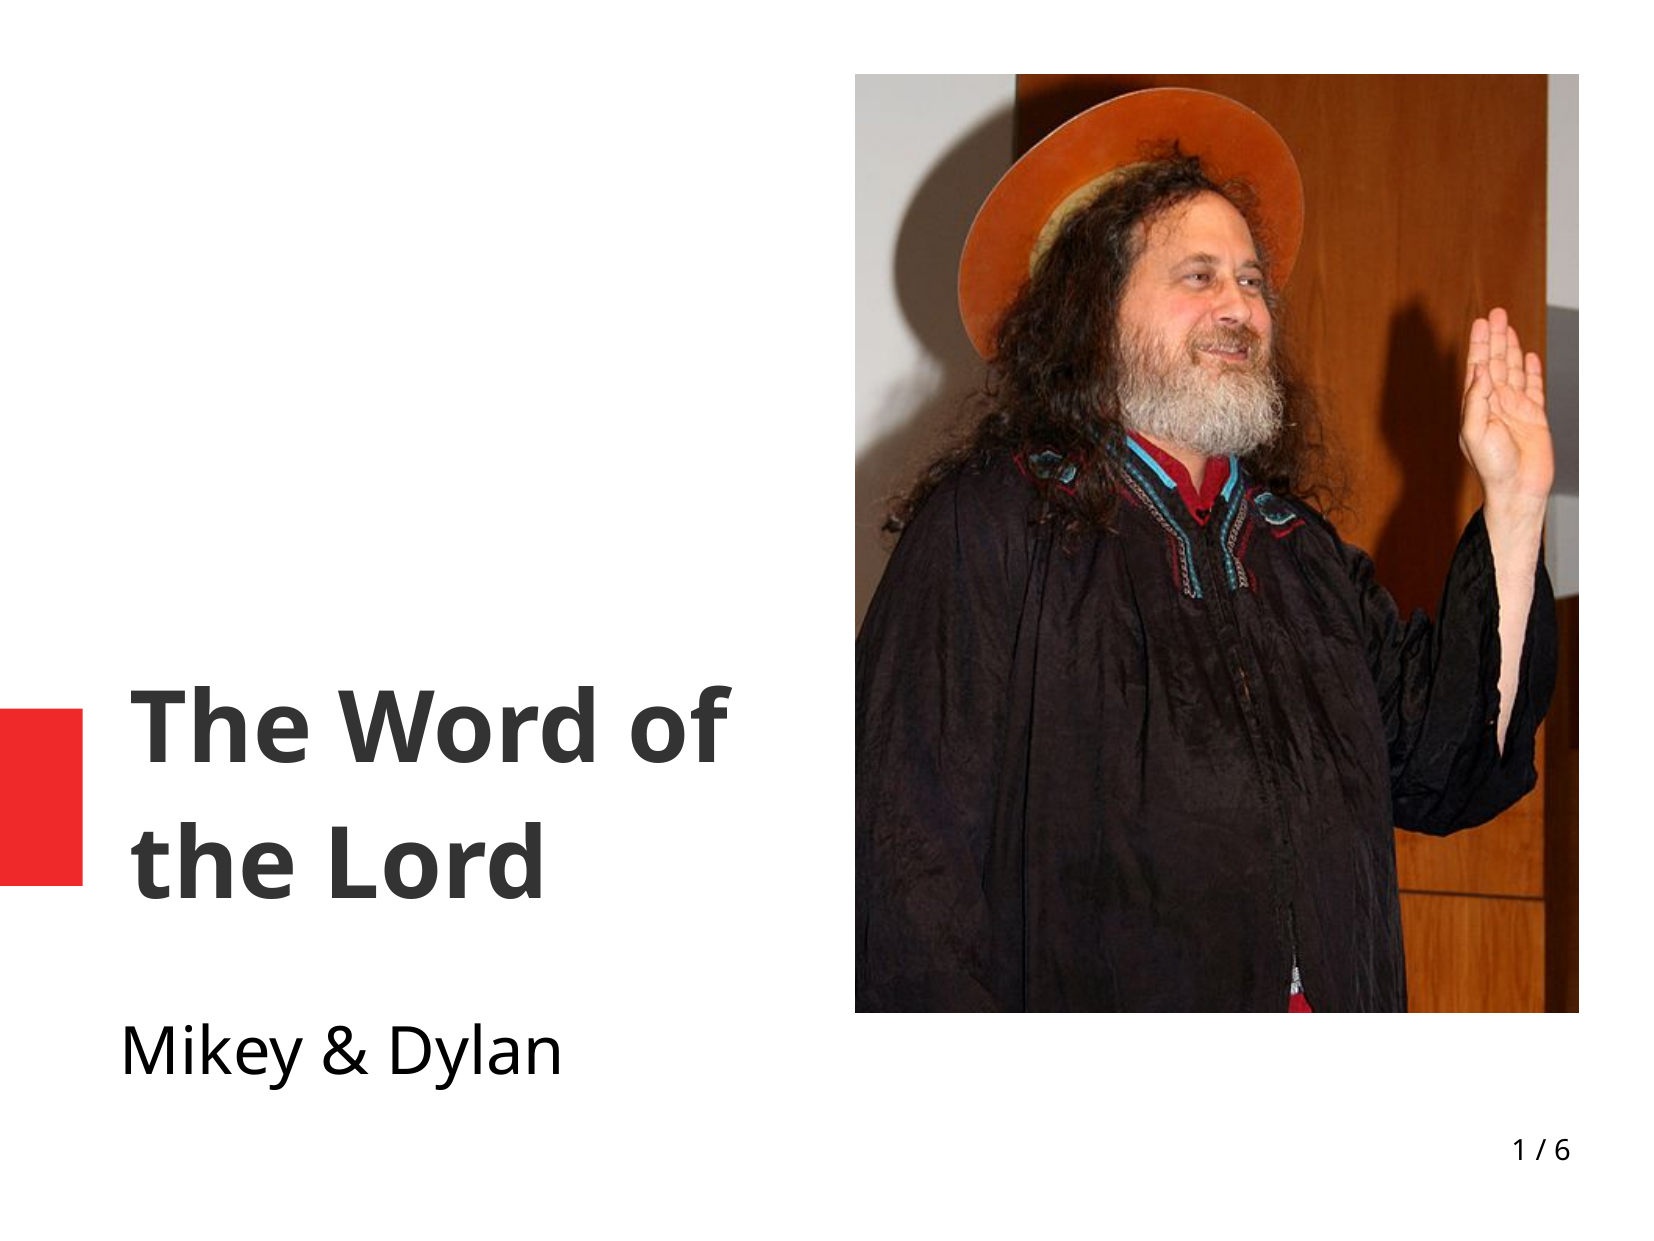

# The Word of the Lord
Mikey & Dylan
1